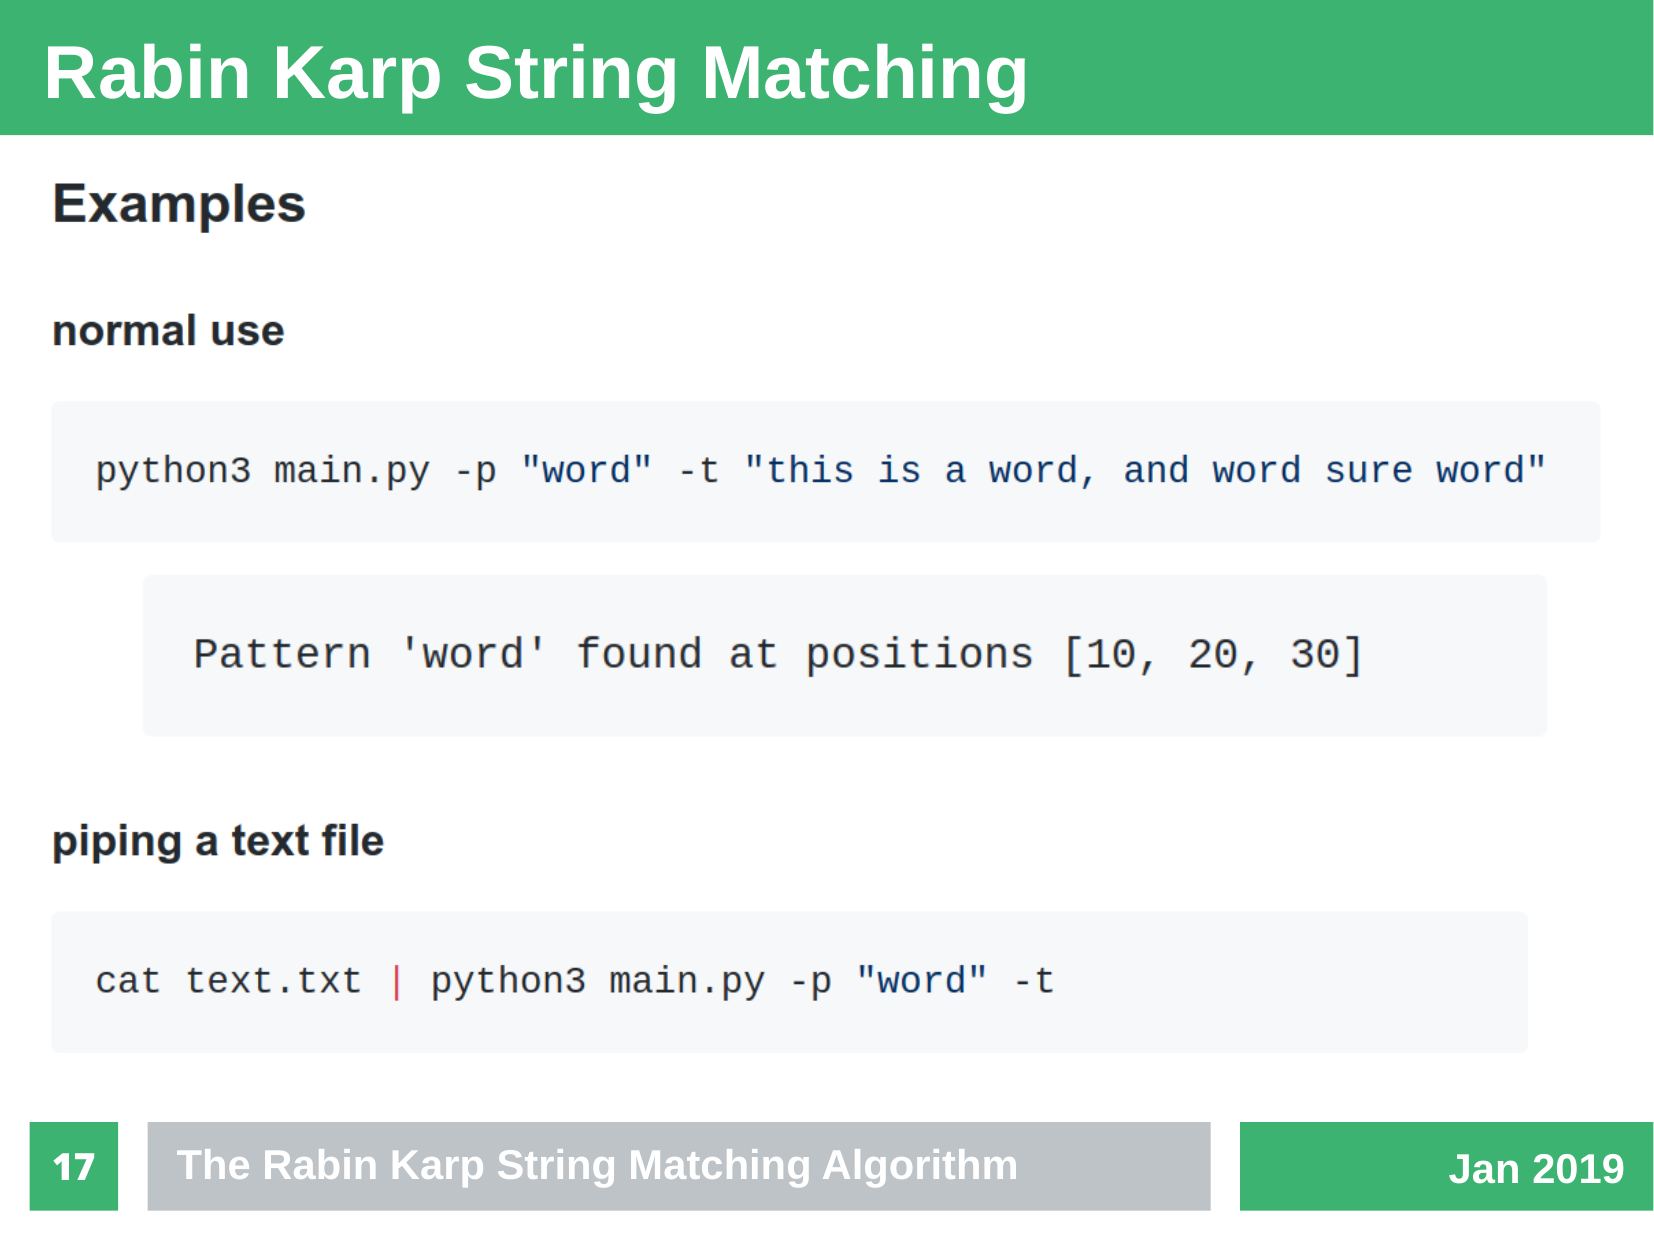

# Rabin Karp String Matching
17
The Rabin Karp String Matching Algorithm
Jan 2019